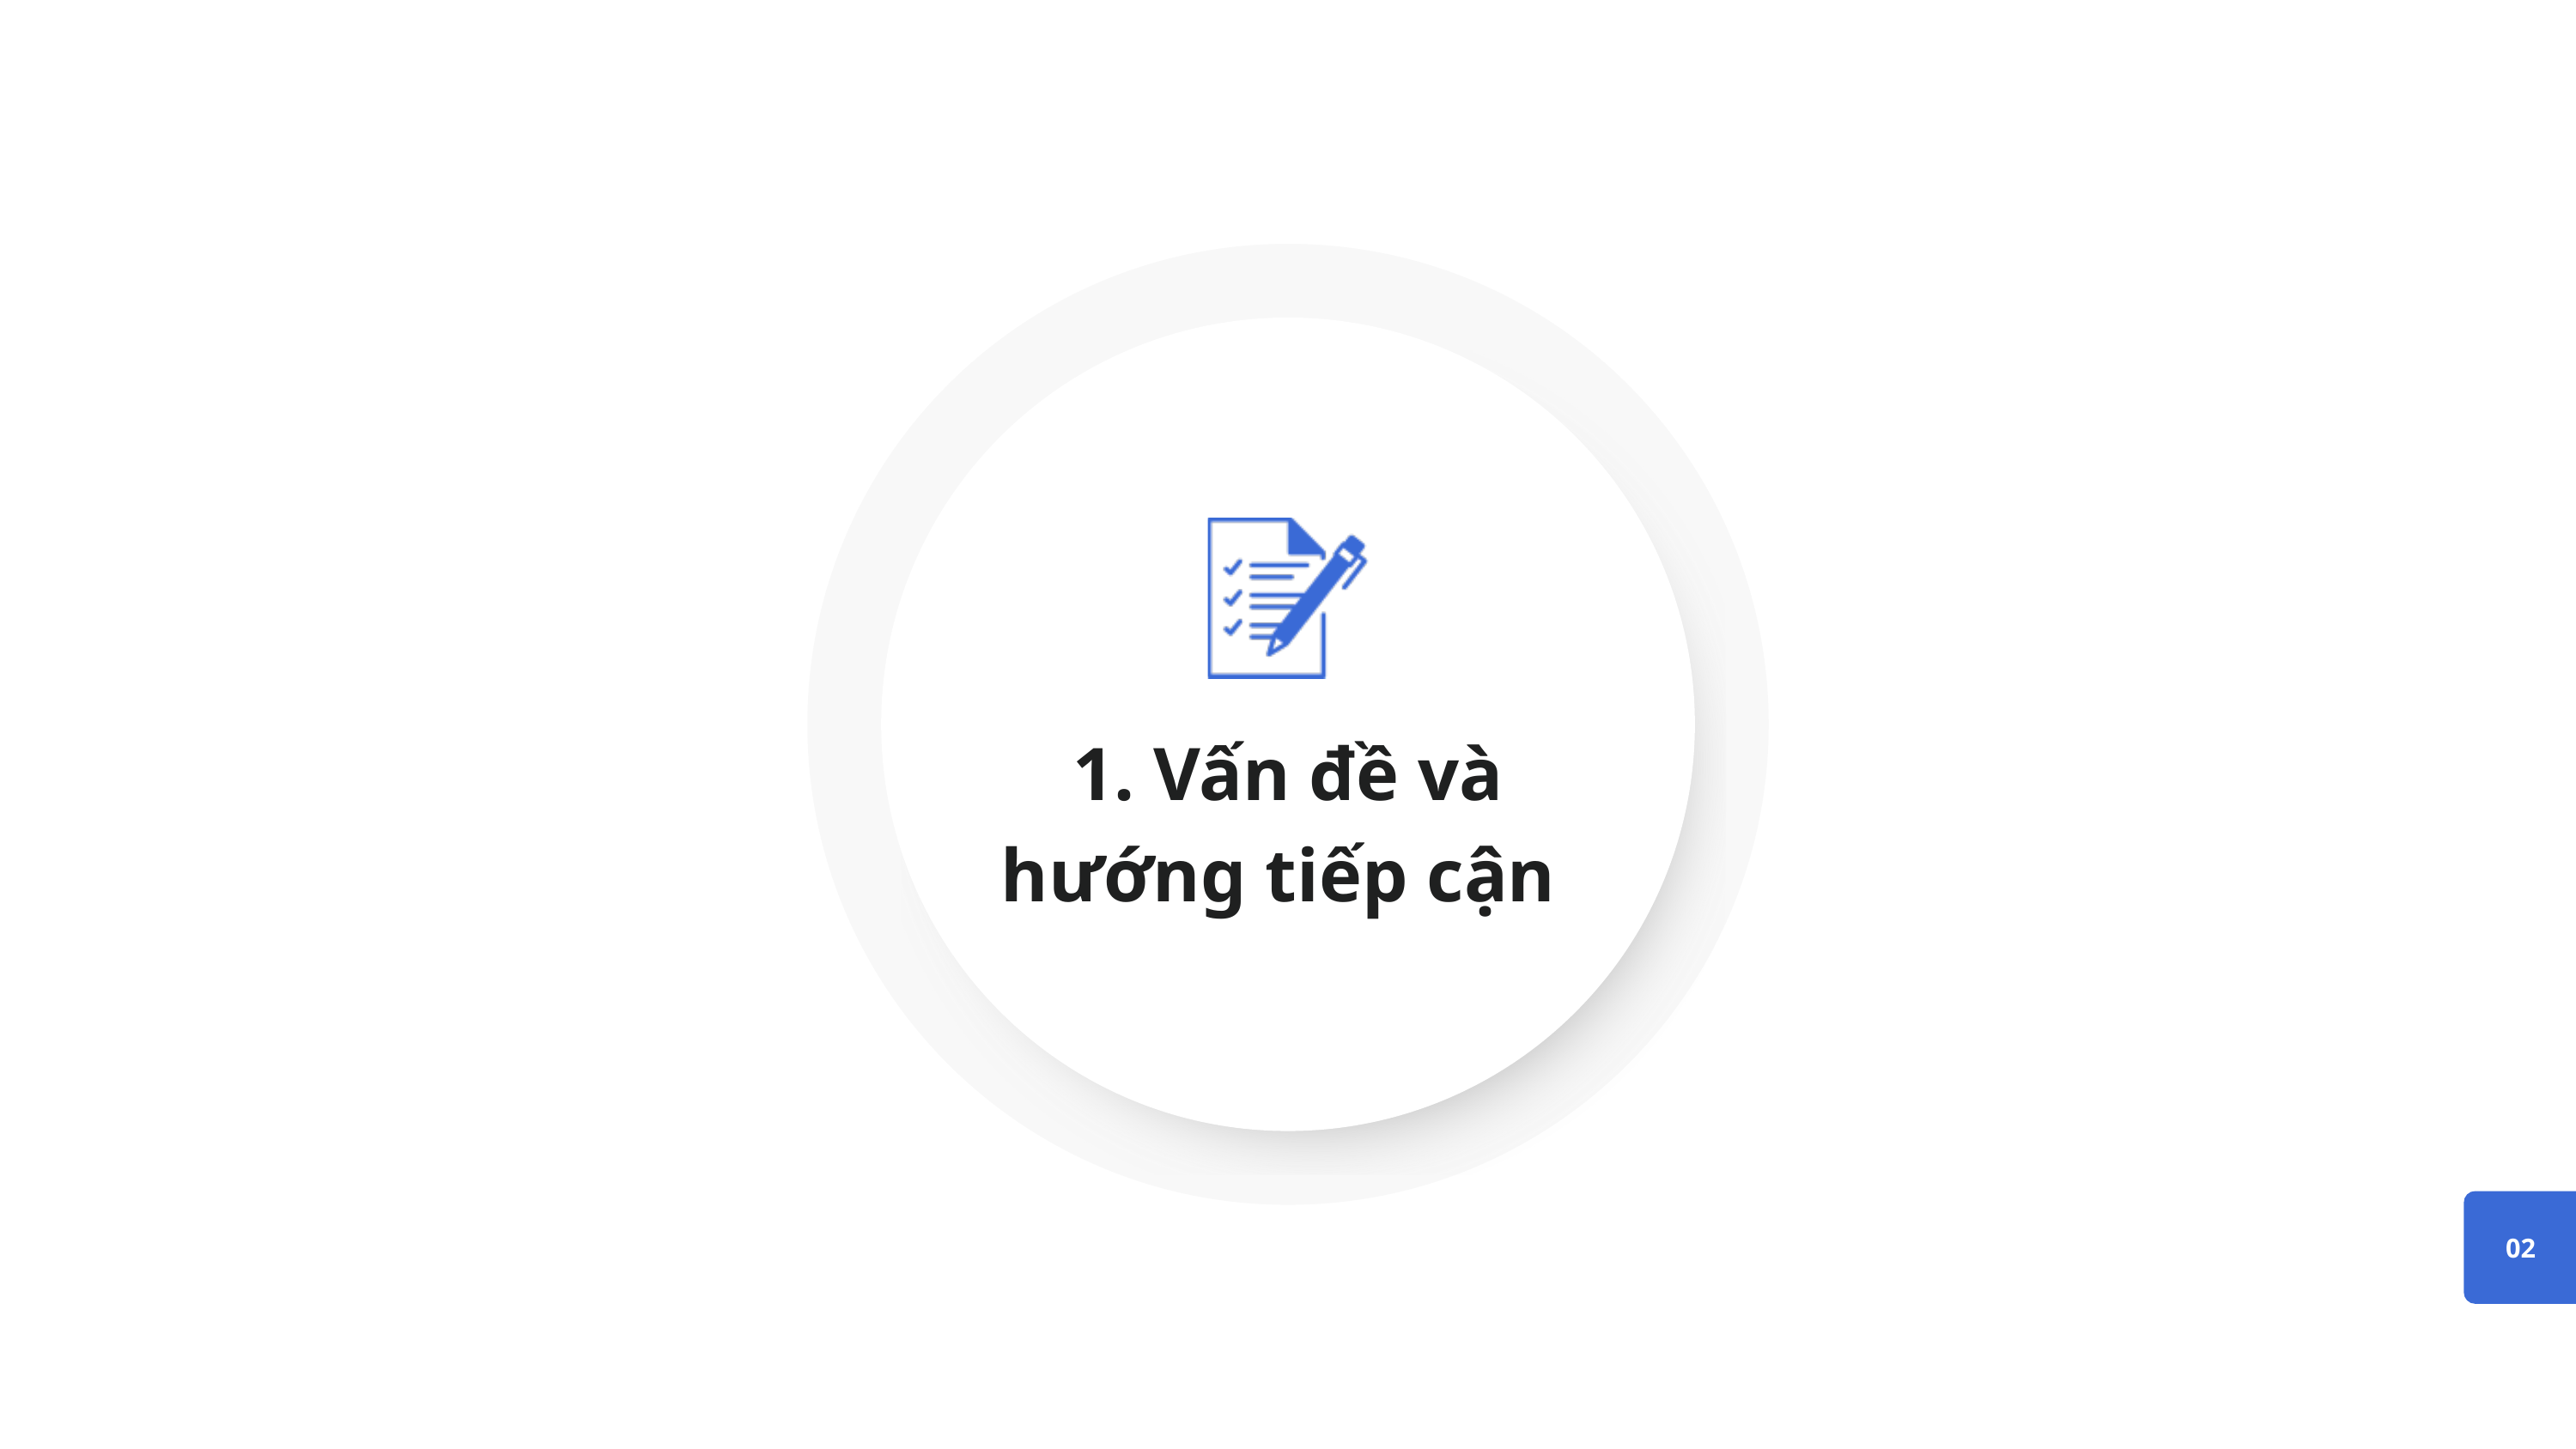

1. Vấn đề và hướng tiếp cận
02